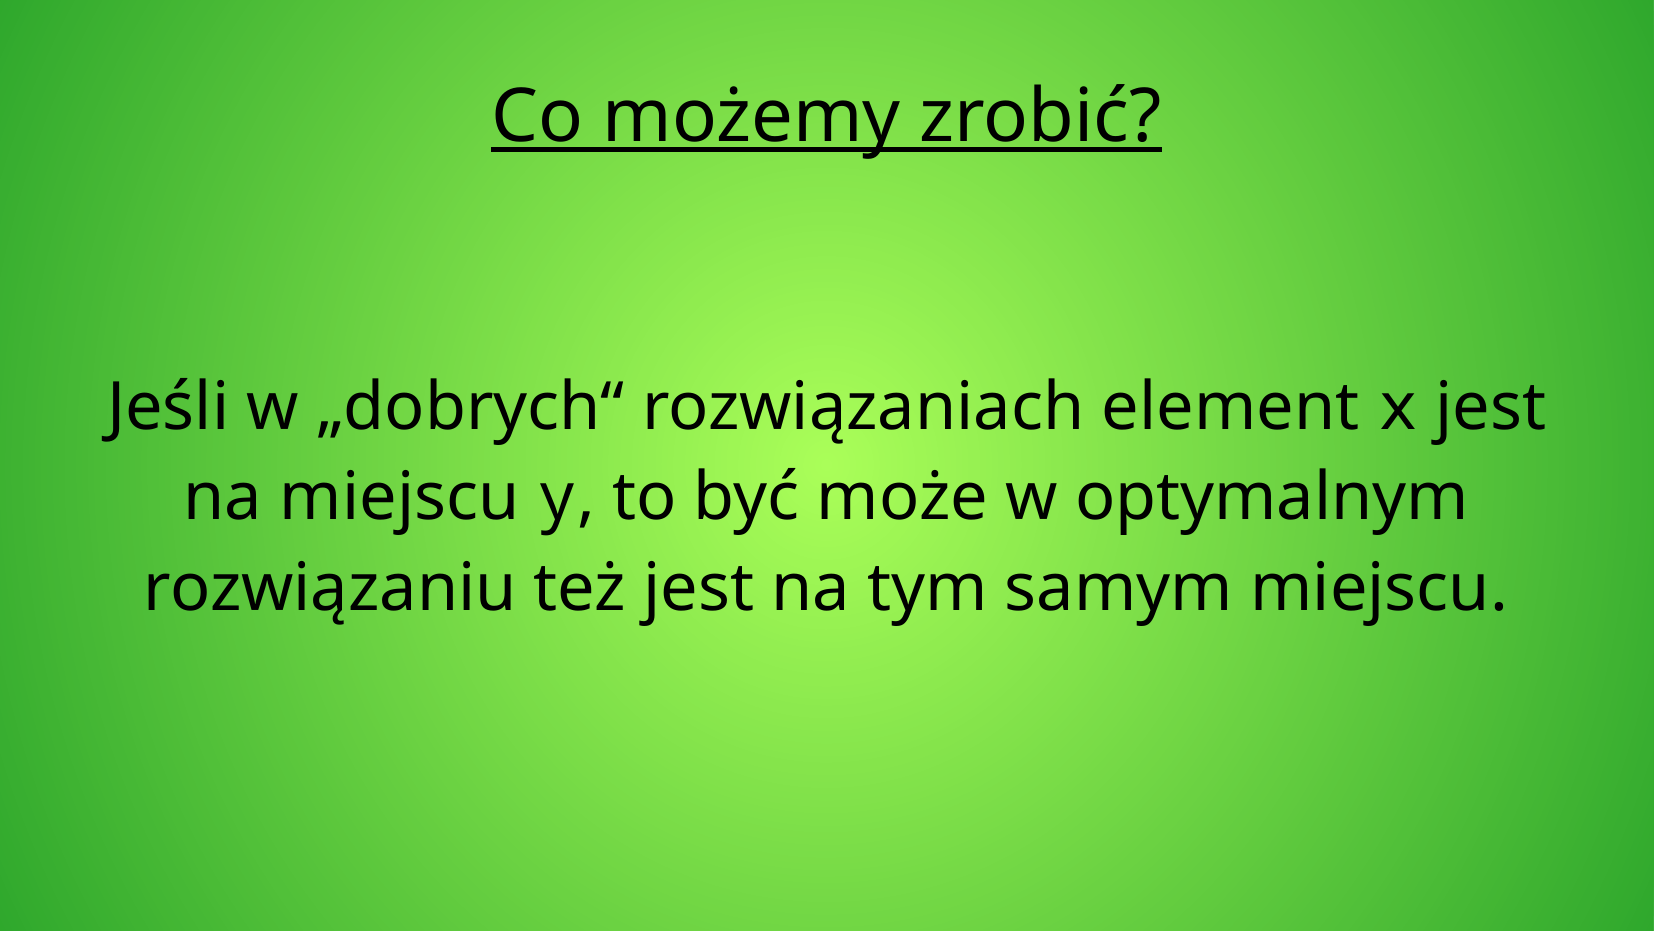

# Co możemy zrobić?
Jeśli w „dobrych“ rozwiązaniach element x jest na miejscu y, to być może w optymalnym rozwiązaniu też jest na tym samym miejscu.